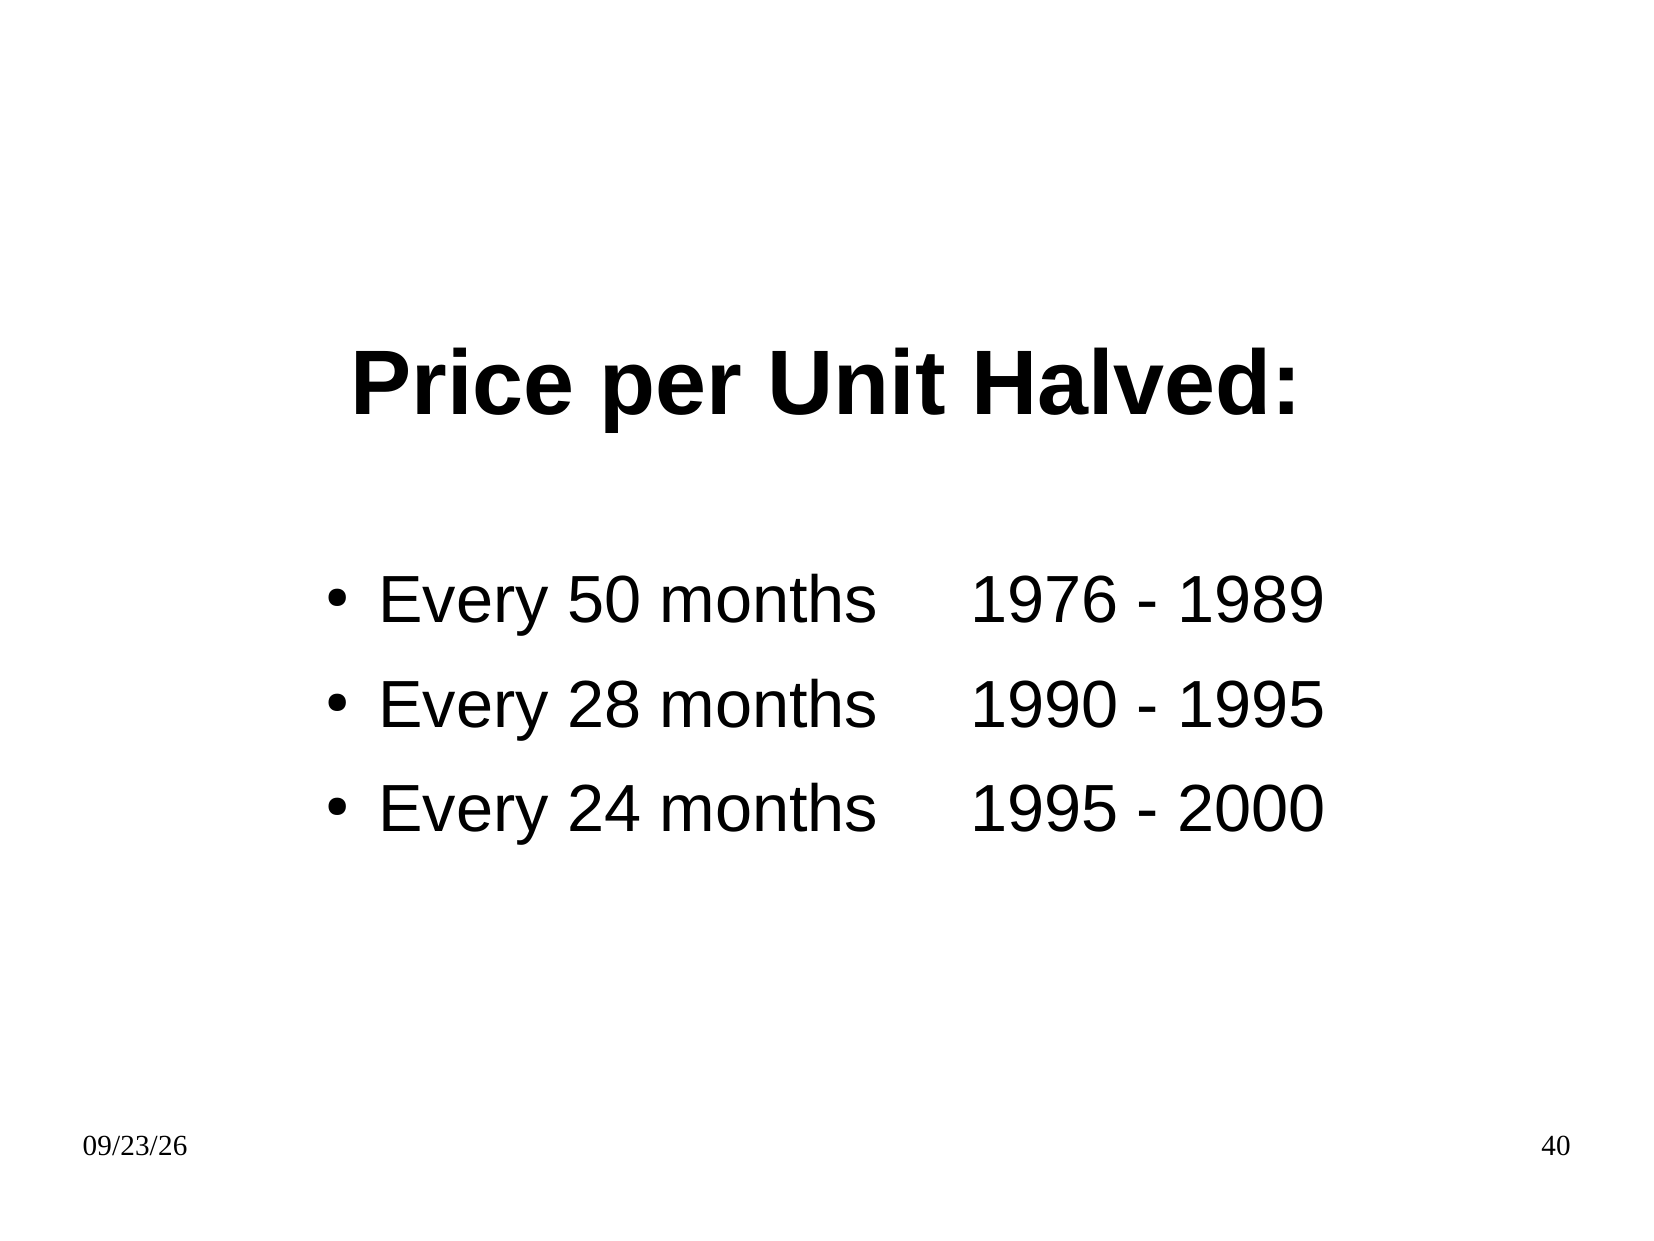

# Price per Unit Halved:
Every 50 months 1976 - 1989
Every 28 months 1990 - 1995
Every 24 months 1995 - 2000
40